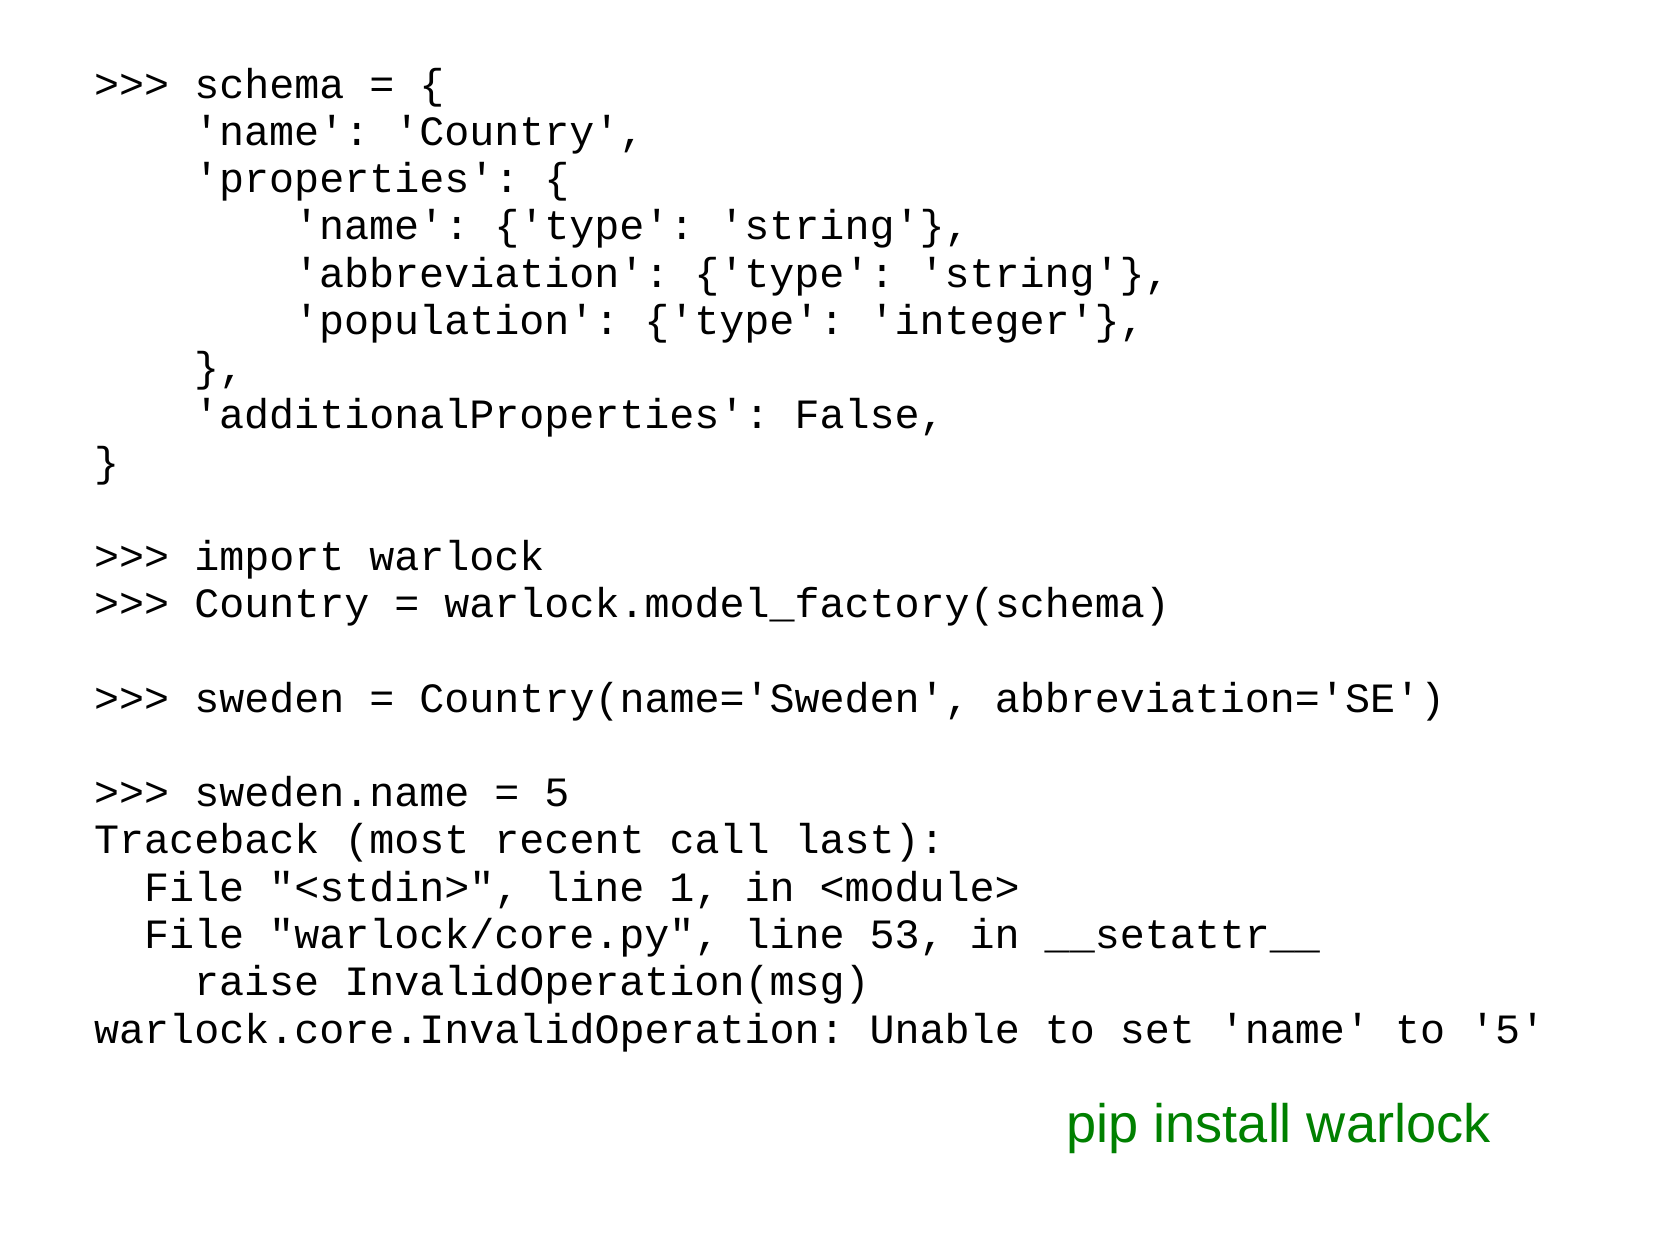

>>> schema = {
 'name': 'Country',
 'properties': {
 'name': {'type': 'string'},
 'abbreviation': {'type': 'string'},
 'population': {'type': 'integer'},
 },
 'additionalProperties': False,
}
>>> import warlock
>>> Country = warlock.model_factory(schema)
>>> sweden = Country(name='Sweden', abbreviation='SE')
>>> sweden.name = 5
Traceback (most recent call last):
 File "<stdin>", line 1, in <module>
 File "warlock/core.py", line 53, in __setattr__
 raise InvalidOperation(msg)
warlock.core.InvalidOperation: Unable to set 'name' to '5'
pip install warlock